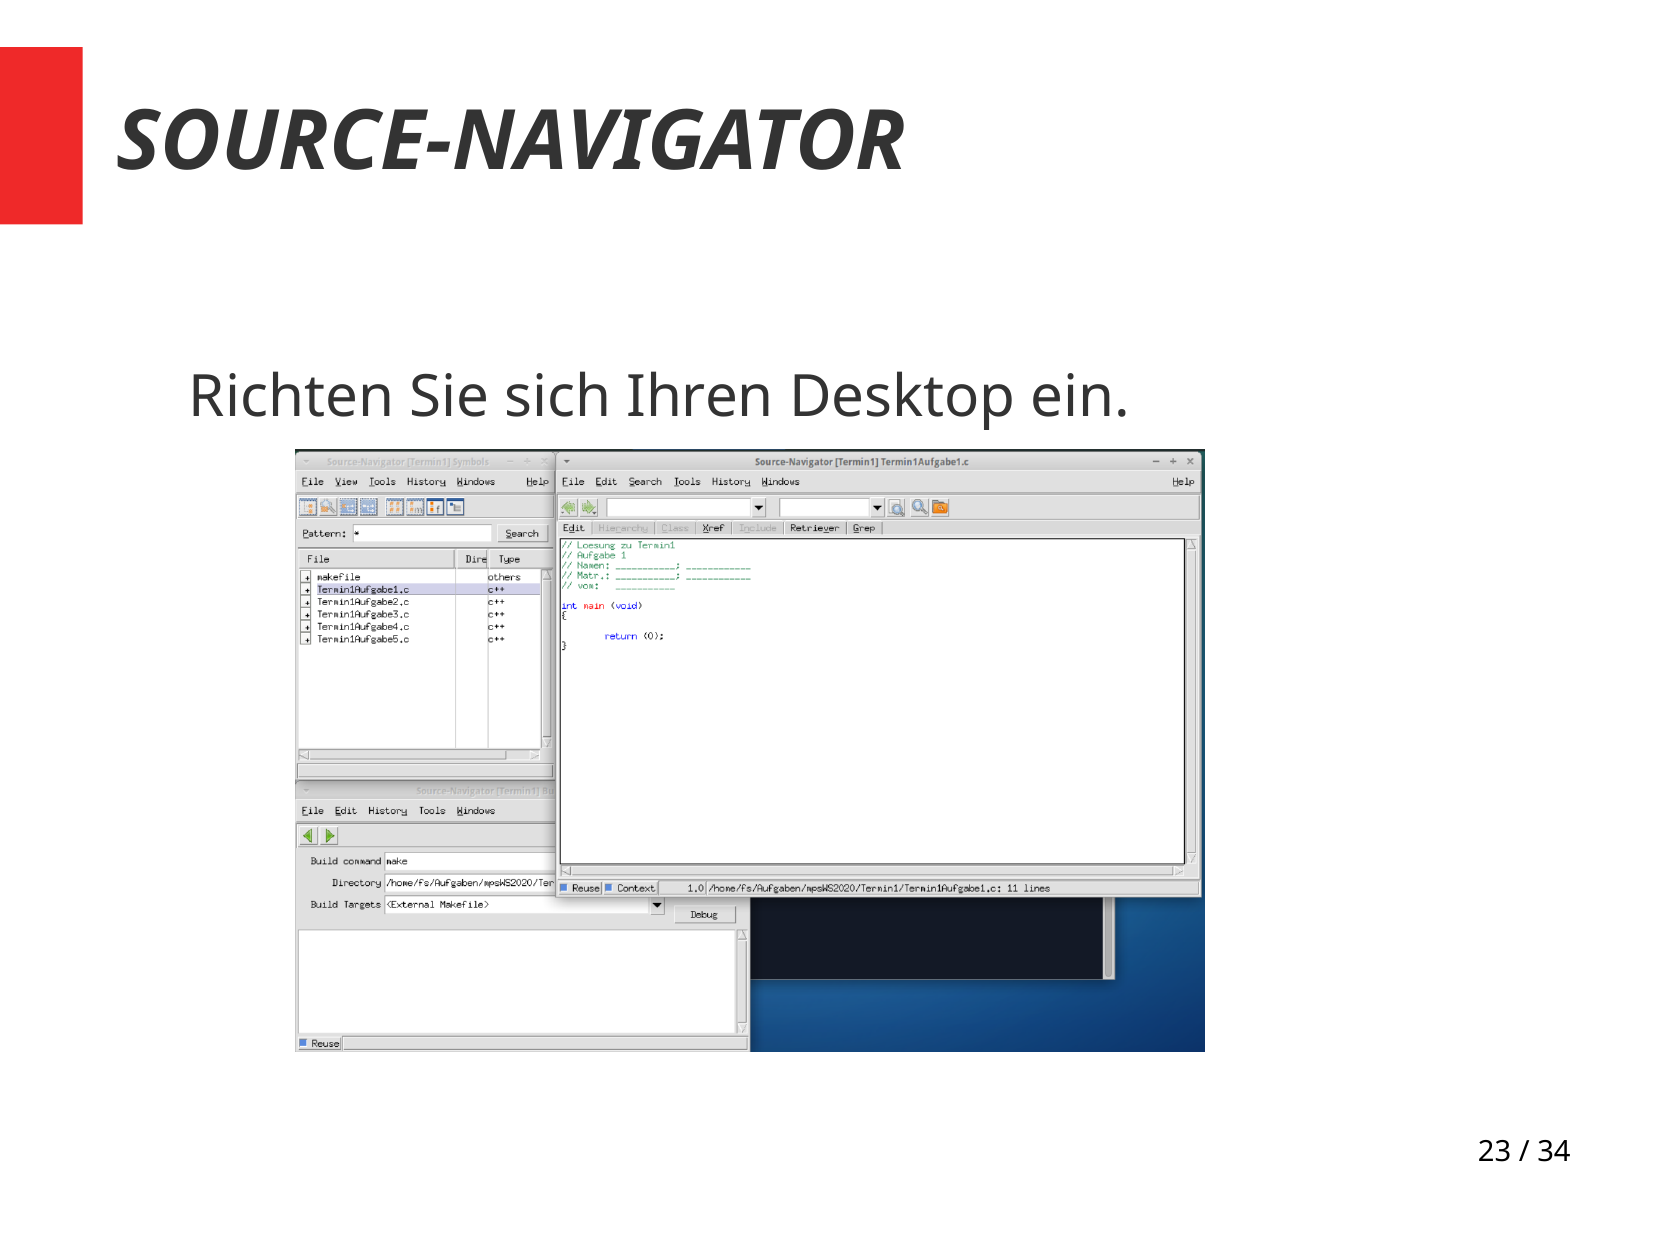

SOURCE-NAVIGATOR
# Richten Sie sich Ihren Desktop ein.
23